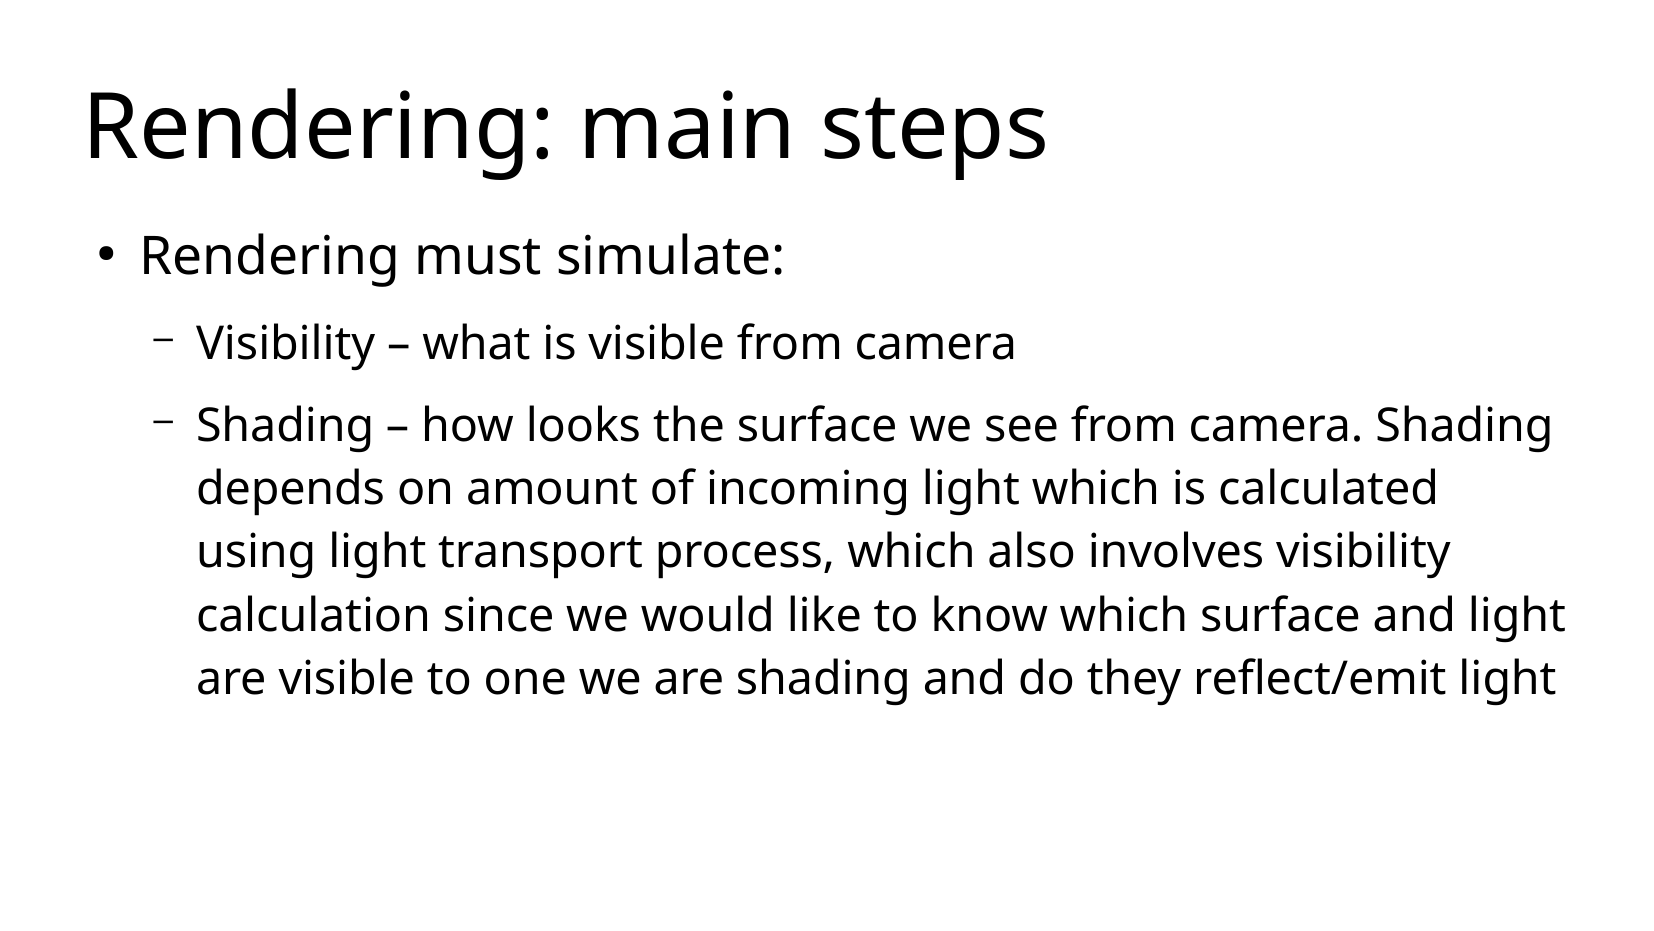

# Rendering: main steps
Rendering must simulate:
Visibility – what is visible from camera
Shading – how looks the surface we see from camera. Shading depends on amount of incoming light which is calculated using light transport process, which also involves visibility calculation since we would like to know which surface and light are visible to one we are shading and do they reflect/emit light